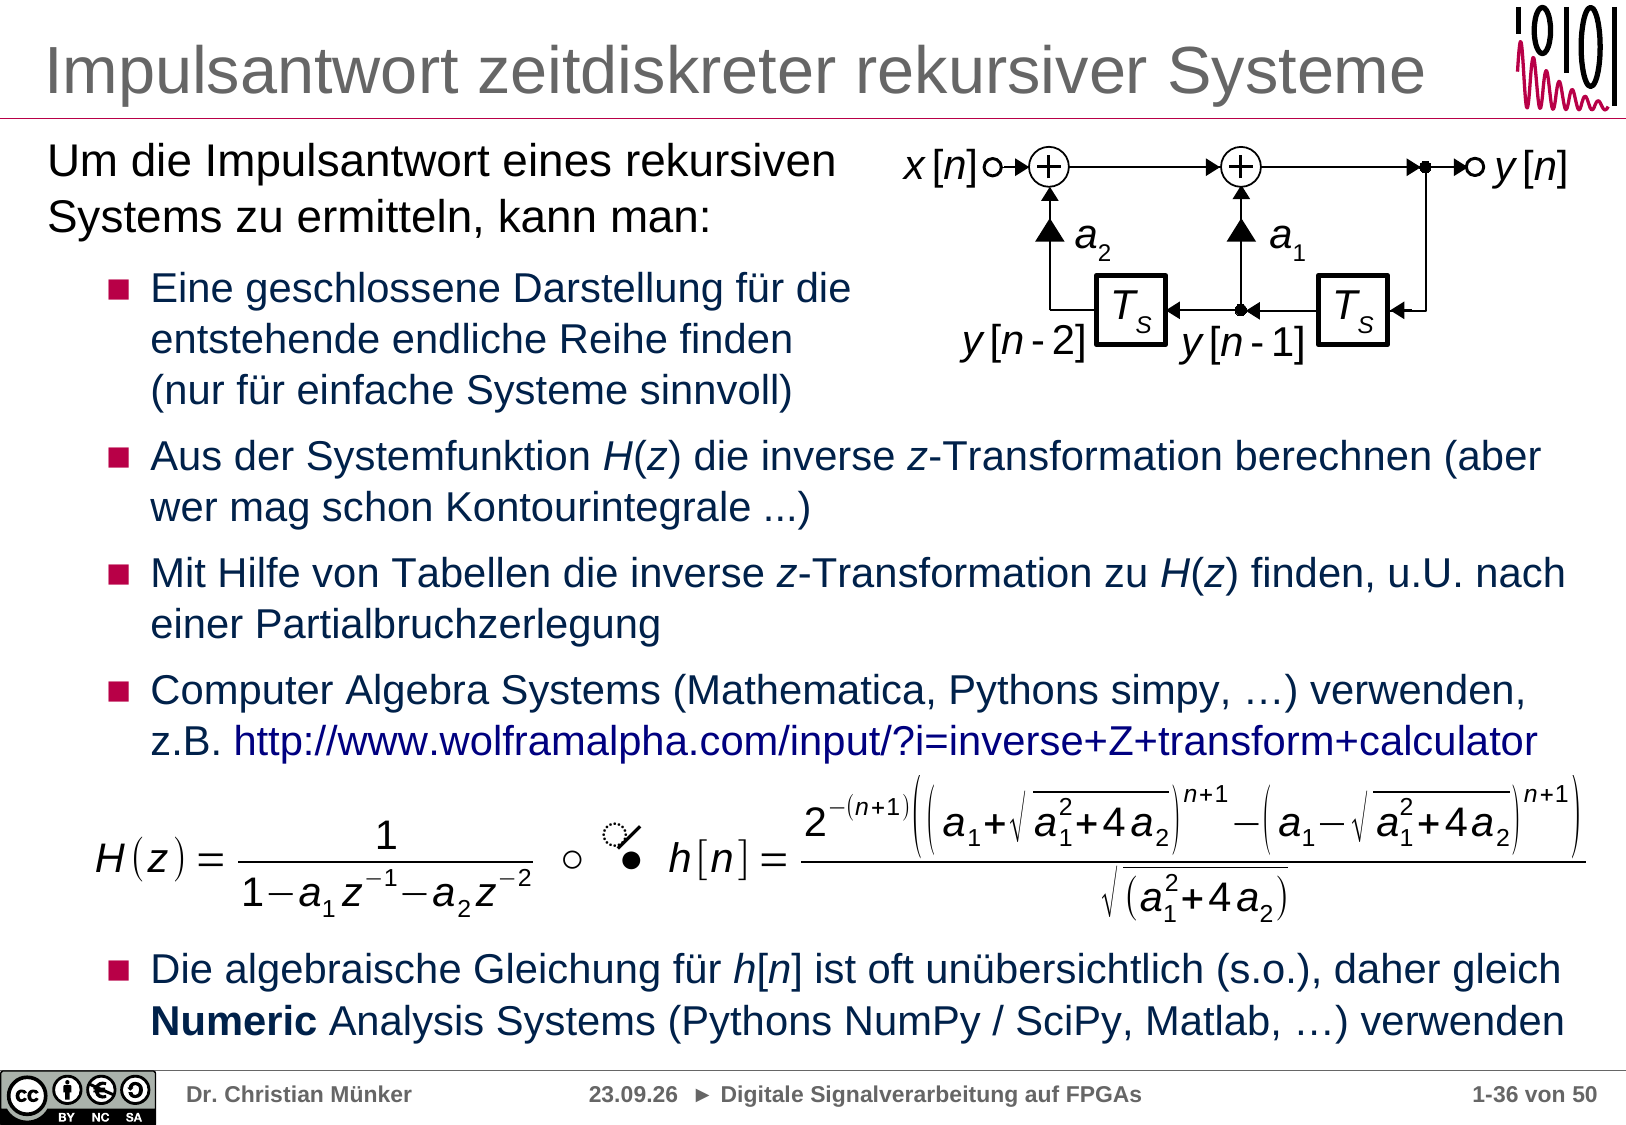

# Impulsantwort zeitdiskreter rekursiver Systeme
Um die Impulsantwort eines rekursiven
Systems zu ermitteln, kann man:
Eine geschlossene Darstellung für die
entstehende endliche Reihe finden
(nur für einfache Systeme sinnvoll)
Aus der Systemfunktion H(z) die inverse z-Transformation berechnen (aber wer mag schon Kontourintegrale ...)
Mit Hilfe von Tabellen die inverse z-Transformation zu H(z) finden, u.U. nach einer Partialbruchzerlegung
Computer Algebra Systems (Mathematica, Pythons simpy, …) verwenden, z.B. http://www.wolframalpha.com/input/?i=inverse+Z+transform+calculator
Die algebraische Gleichung für h[n] ist oft unübersichtlich (s.o.), daher gleich Numeric Analysis Systems (Pythons NumPy / SciPy, Matlab, …) verwenden
x [n]
y [n]
a2
a1
TS
TS
y [n - 2]
y [n - 1]